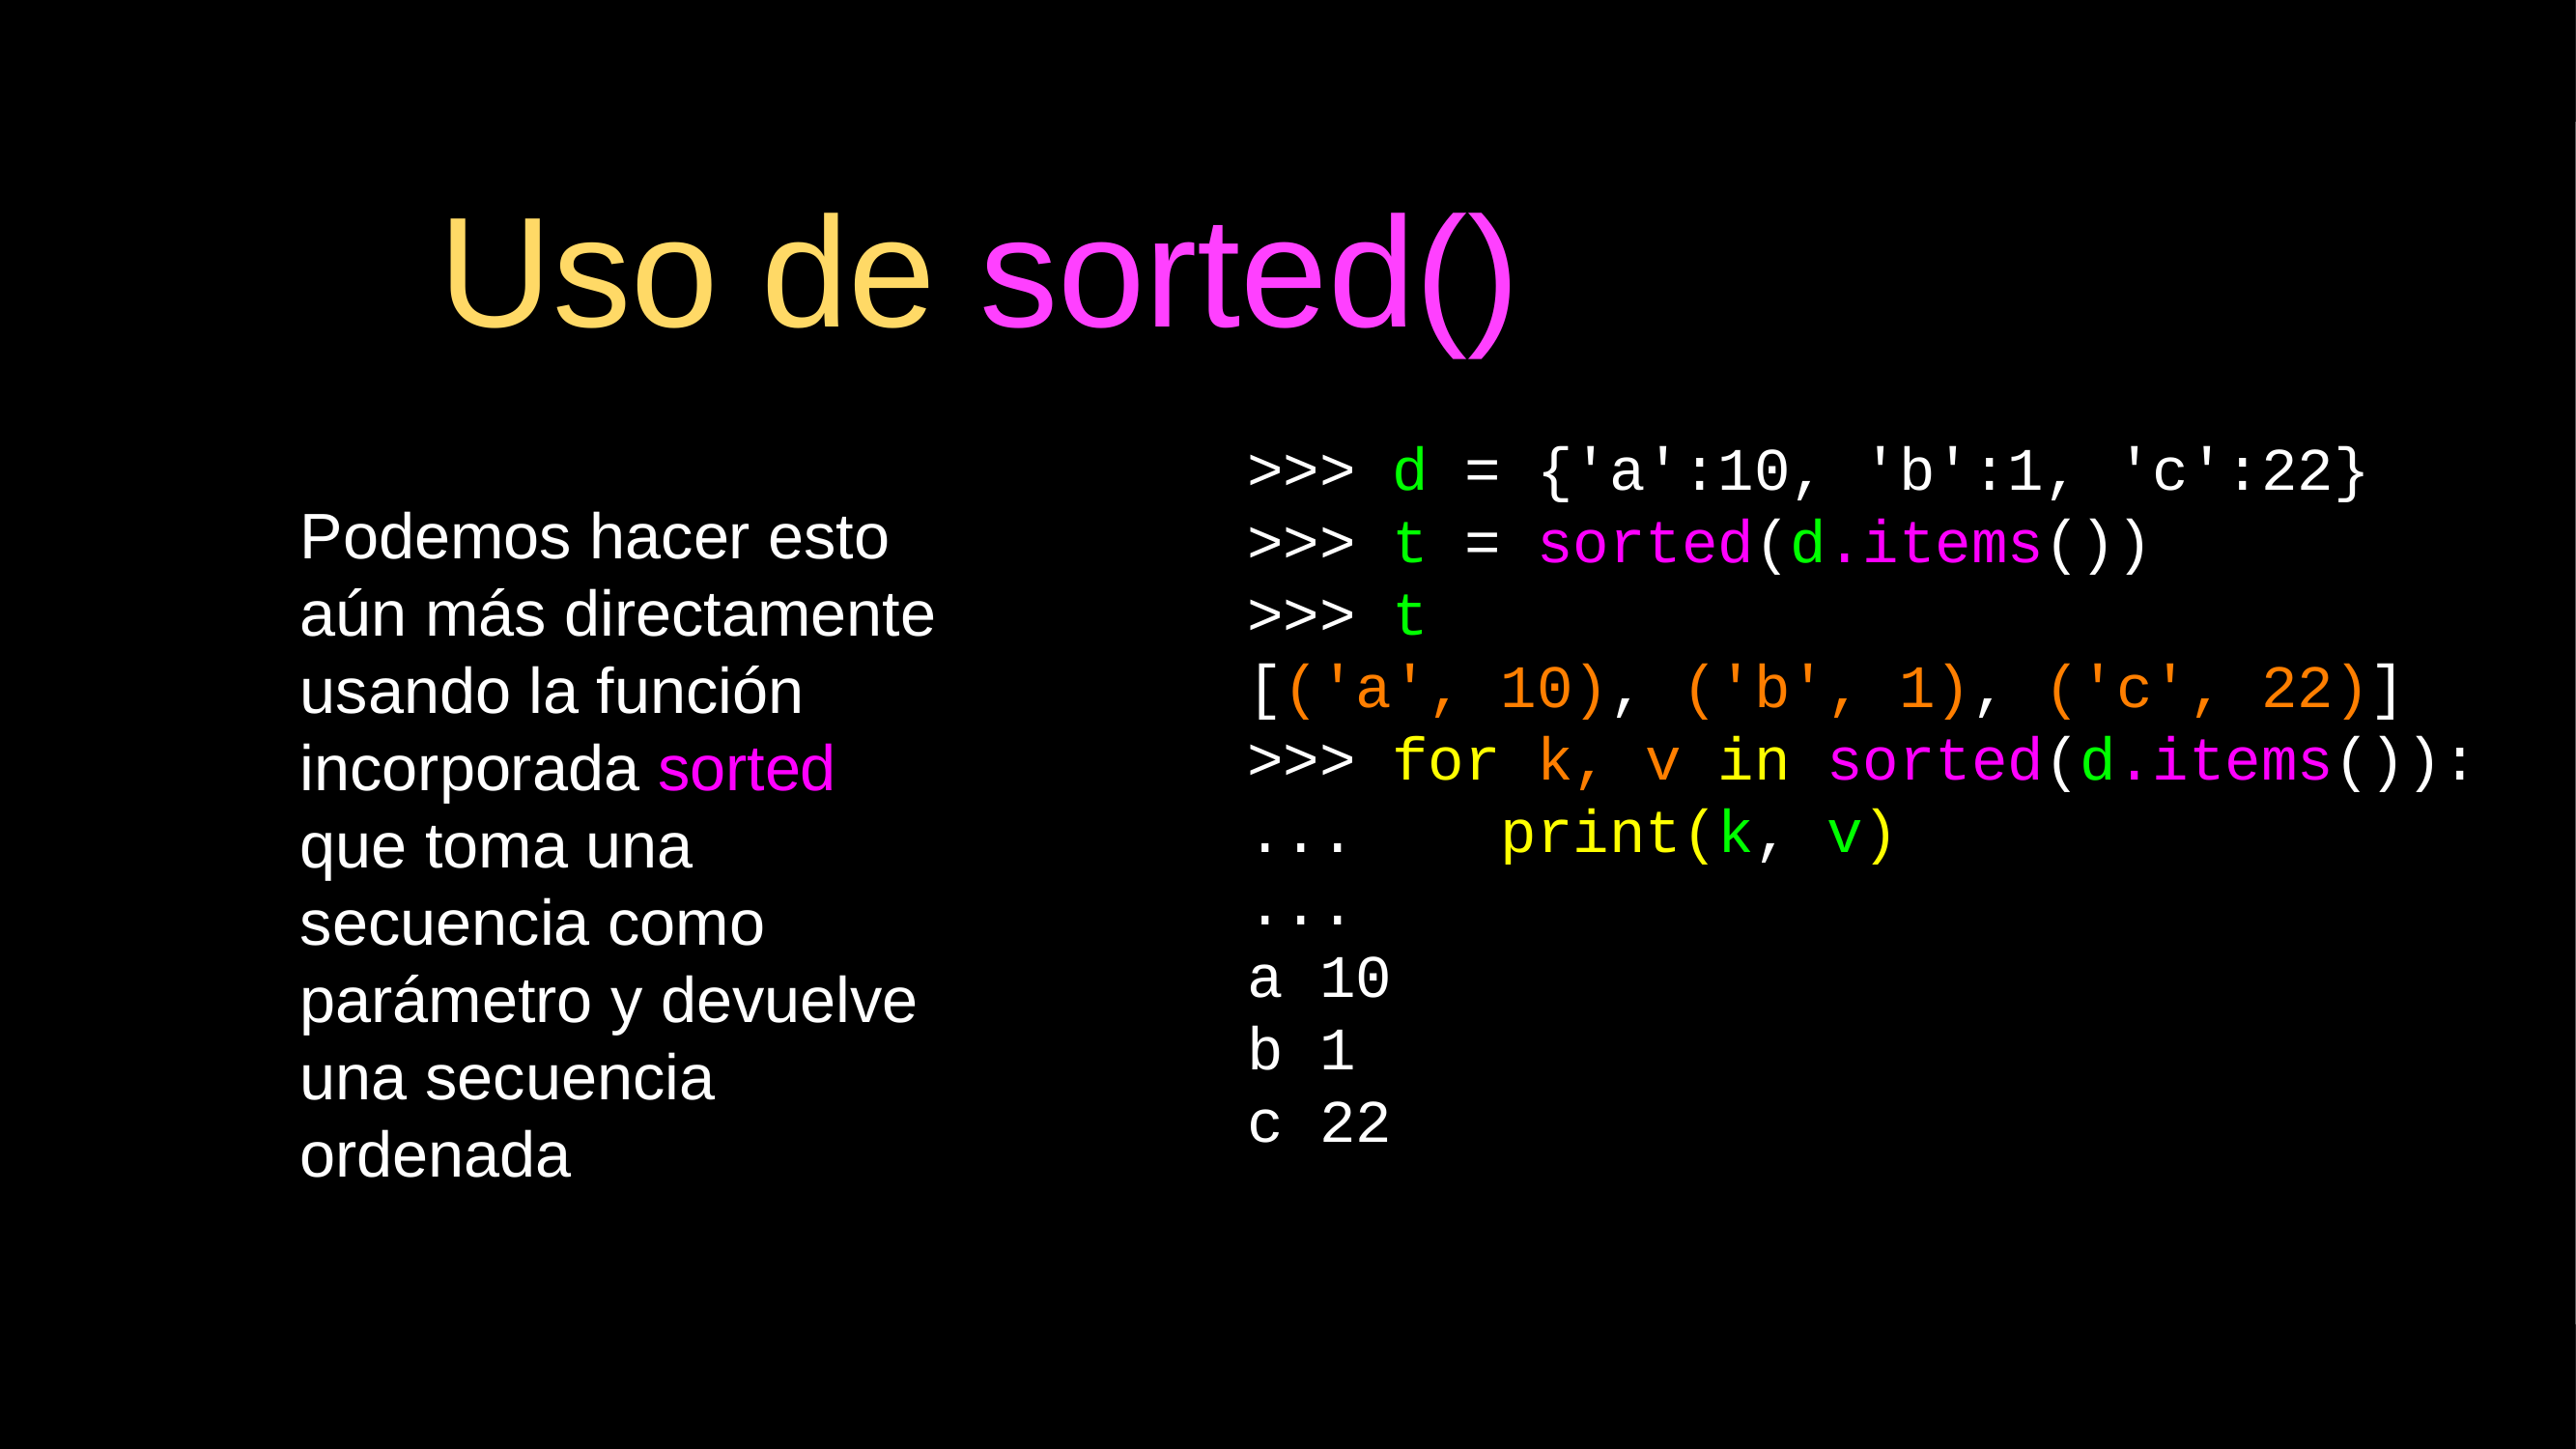

# Uso de sorted()
>>> d = {'a':10, 'b':1, 'c':22}
>>> t = sorted(d.items())
>>> t
[('a', 10), ('b', 1), ('c', 22)]
>>> for k, v in sorted(d.items()):
... print(k, v)
...
a 10
b 1
c 22
Podemos hacer esto aún más directamente usando la función incorporada sorted que toma una secuencia como parámetro y devuelve una secuencia ordenada